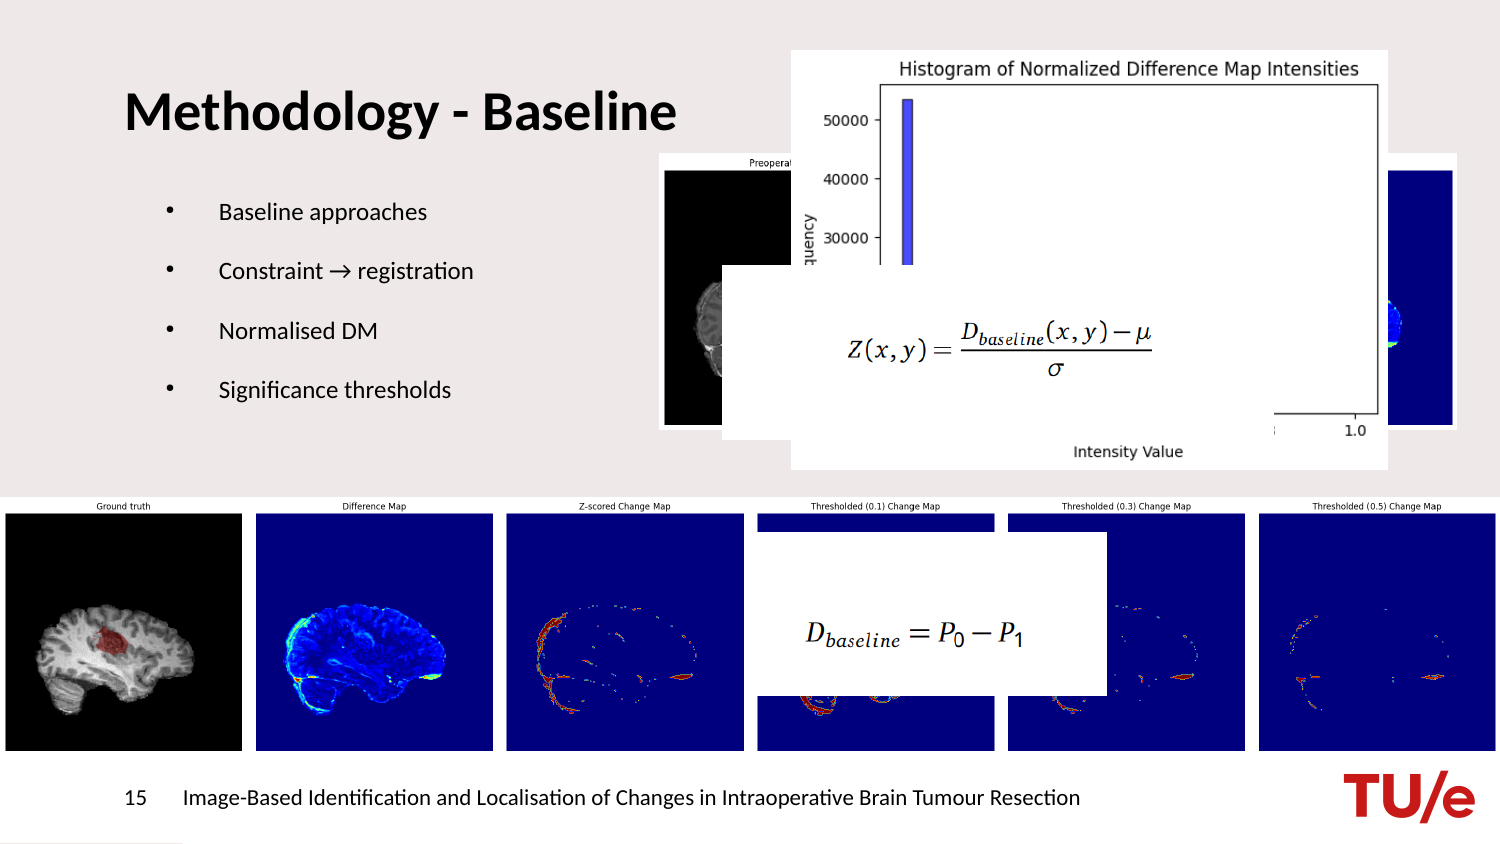

# Methodology - Baseline
Baseline approaches
Constraint → registration
Normalised DM
Significance thresholds
15
Image-Based Identification and Localisation of Changes in Intraoperative Brain Tumour Resection